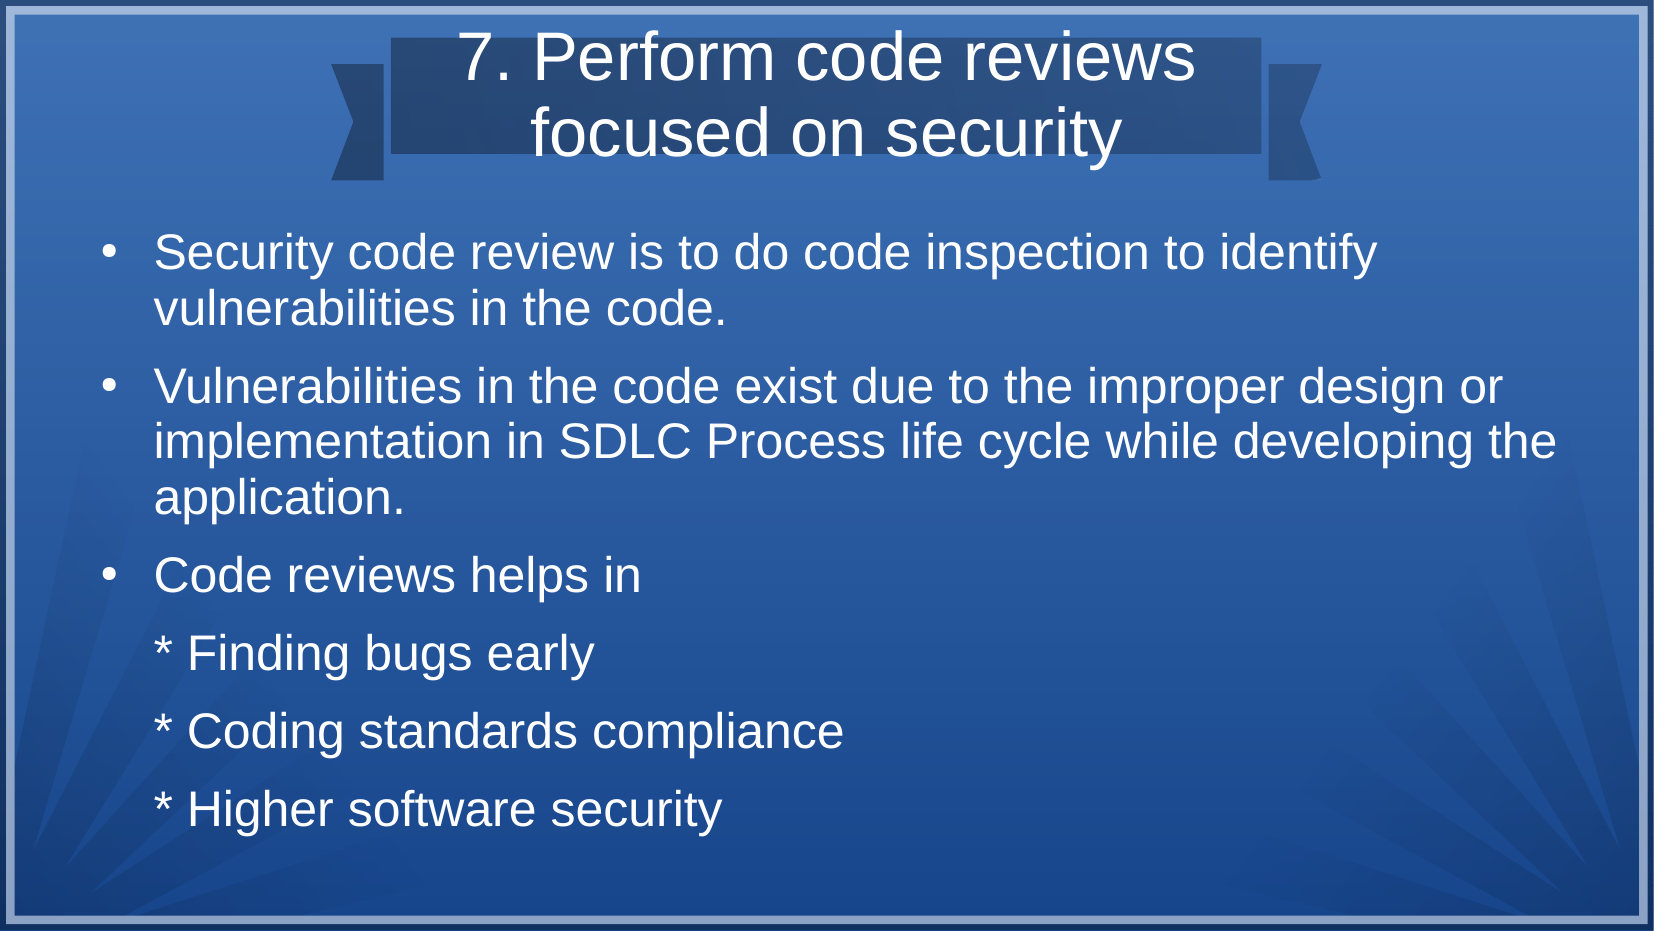

# 7. Perform code reviews focused on security
Security code review is to do code inspection to identify vulnerabilities in the code.
Vulnerabilities in the code exist due to the improper design or implementation in SDLC Process life cycle while developing the application.
Code reviews helps in
* Finding bugs early
* Coding standards compliance
* Higher software security